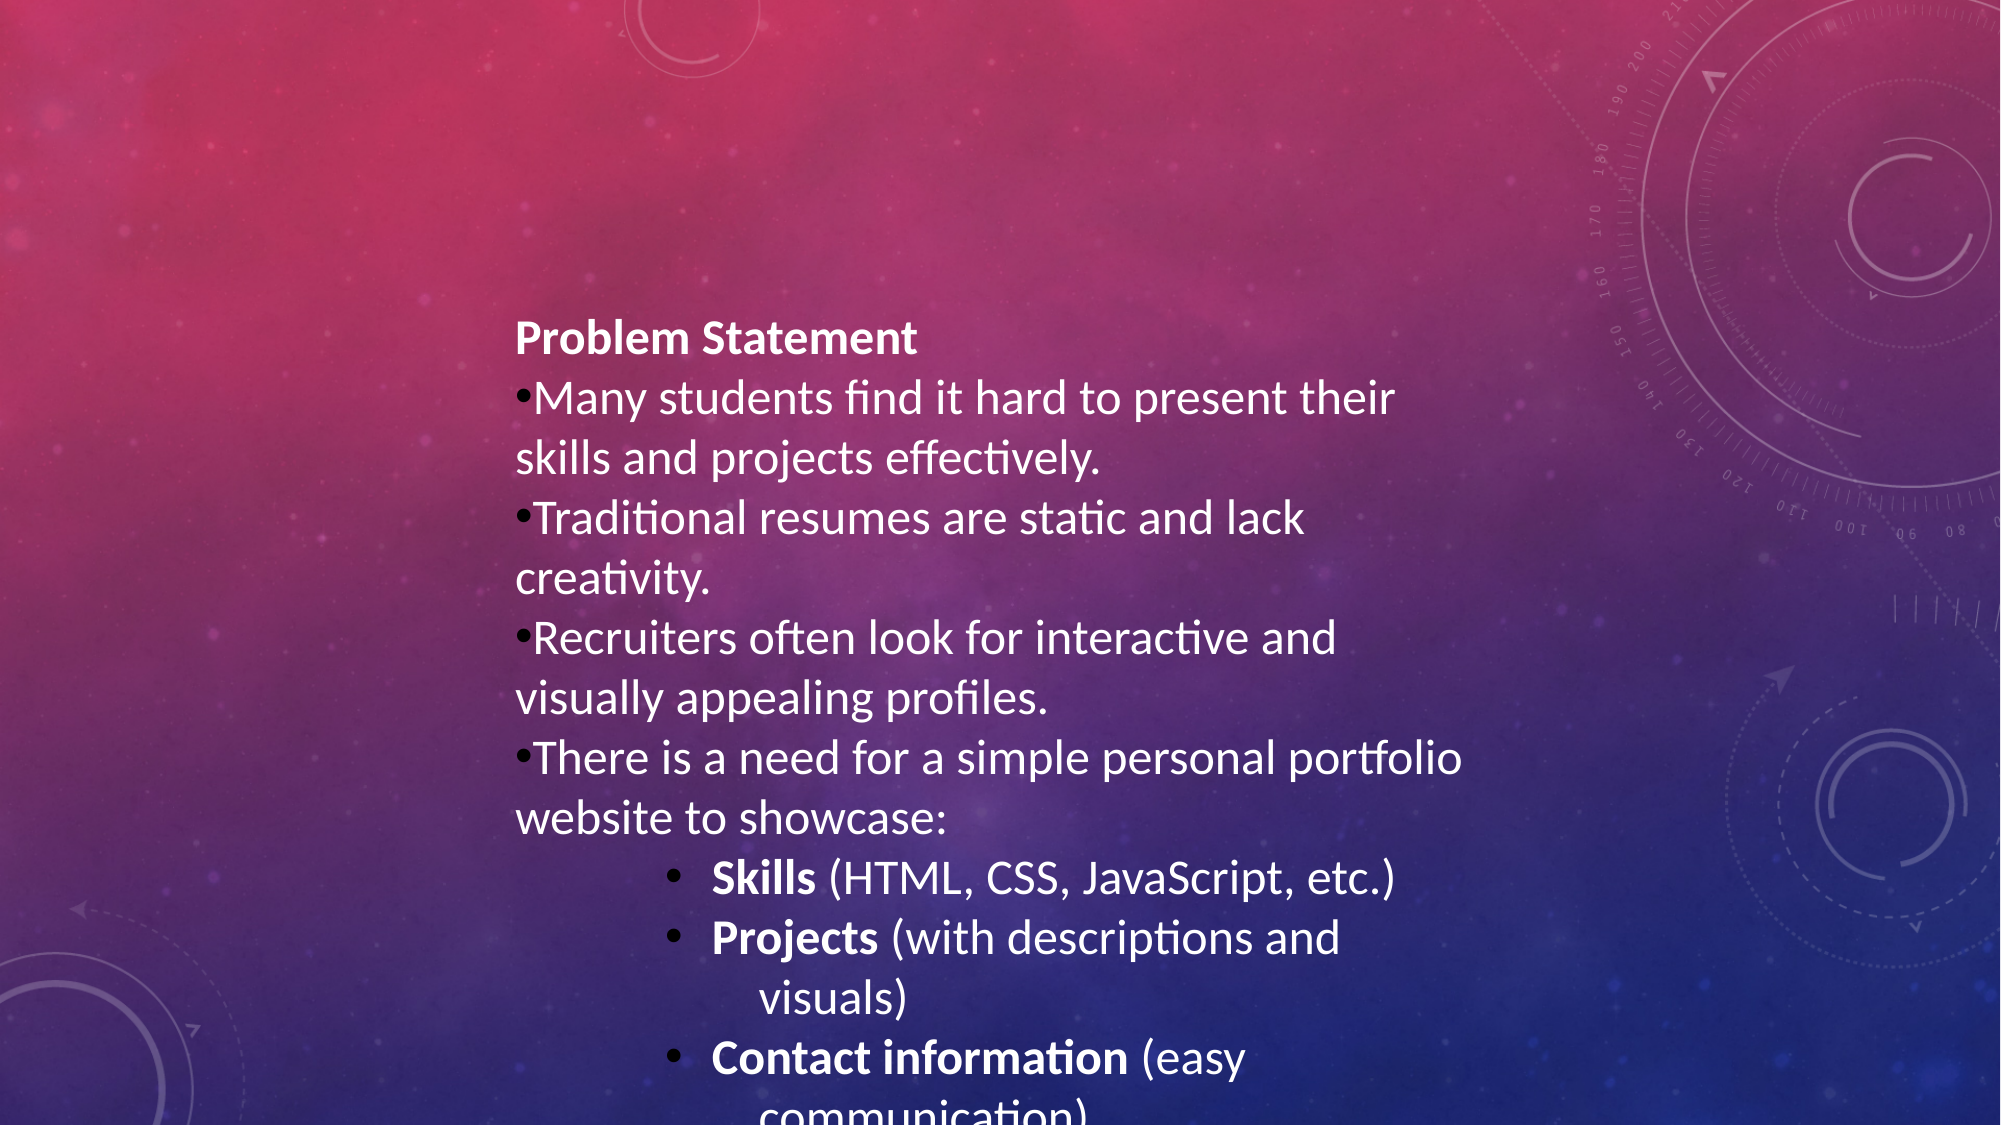

Problem Statement
Many students find it hard to present their skills and projects effectively.
Traditional resumes are static and lack creativity.
Recruiters often look for interactive and visually appealing profiles.
There is a need for a simple personal portfolio website to showcase:
Skills (HTML, CSS, JavaScript, etc.)
Projects (with descriptions and visuals)
Contact information (easy communication).